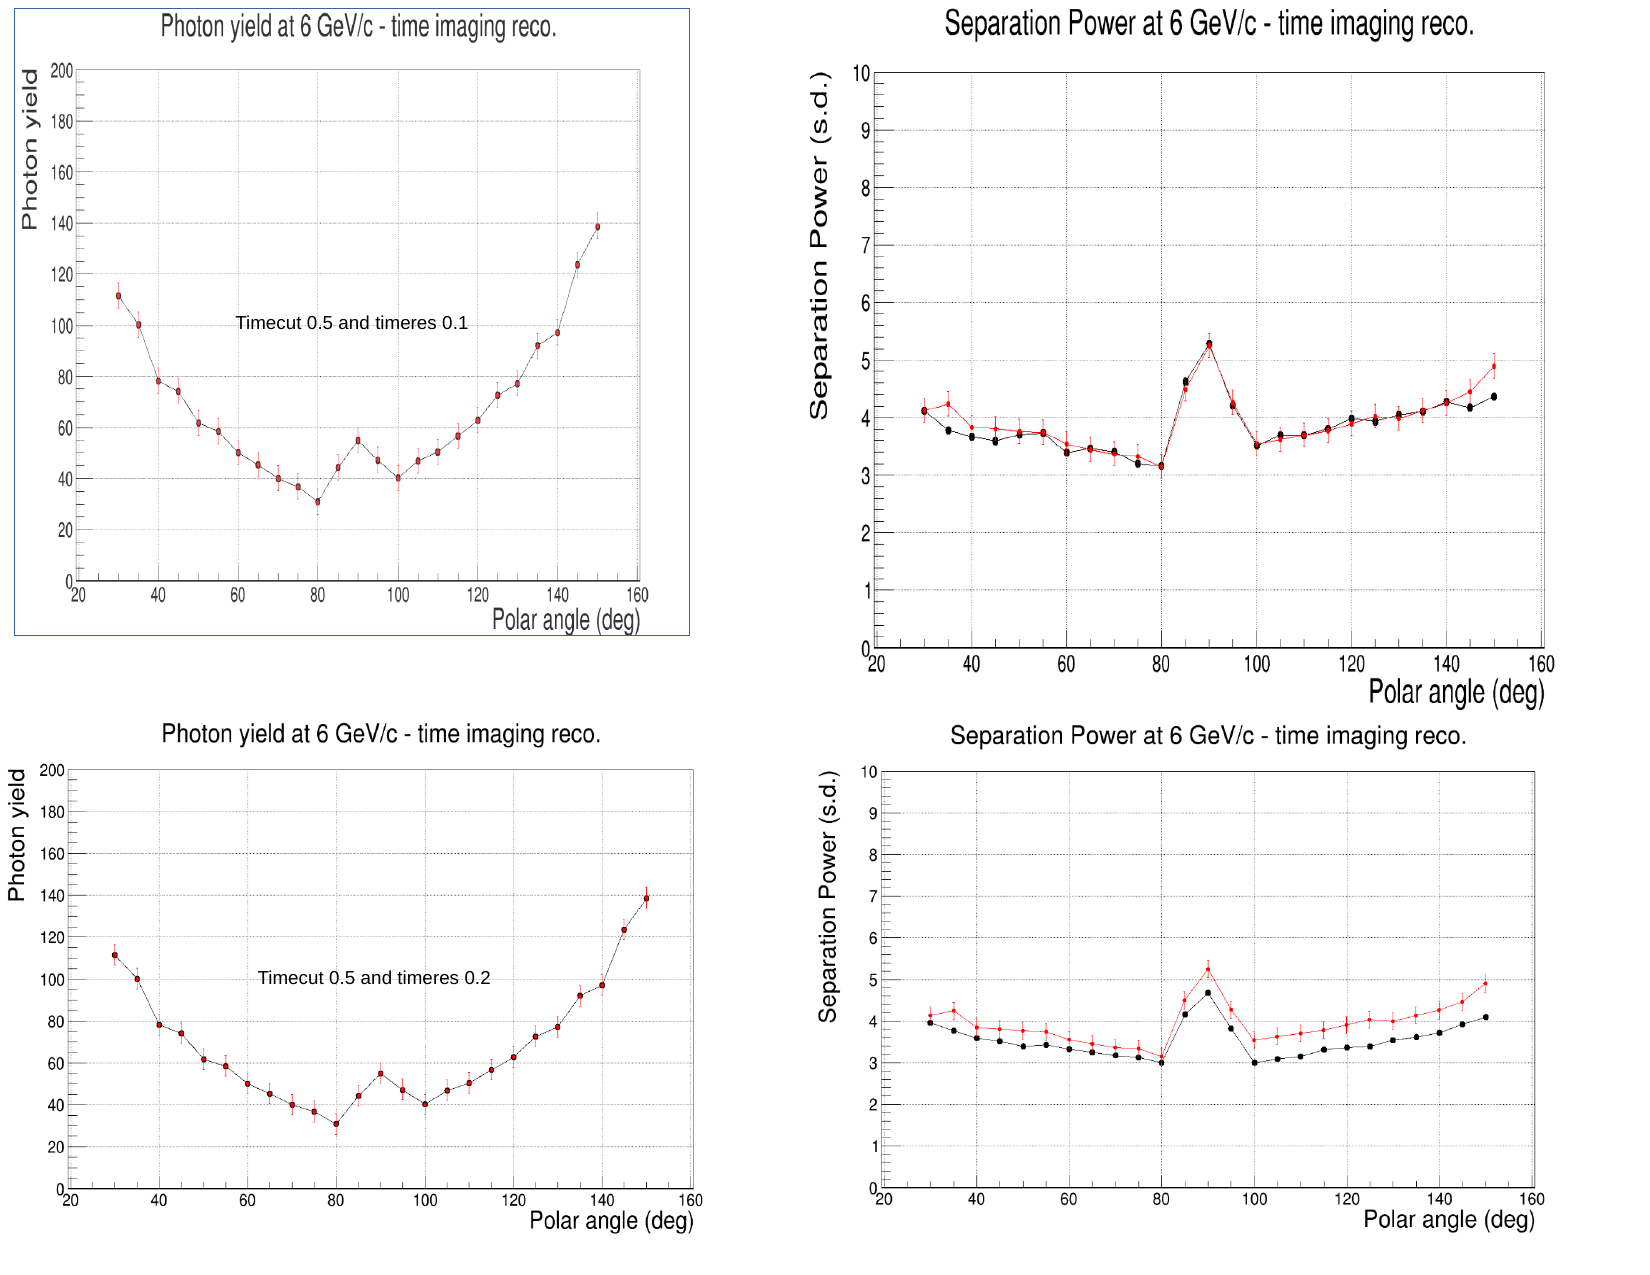

Timecut 0.5 and timeres 0.1
#
Timecut 0.5 and timeres 0.2